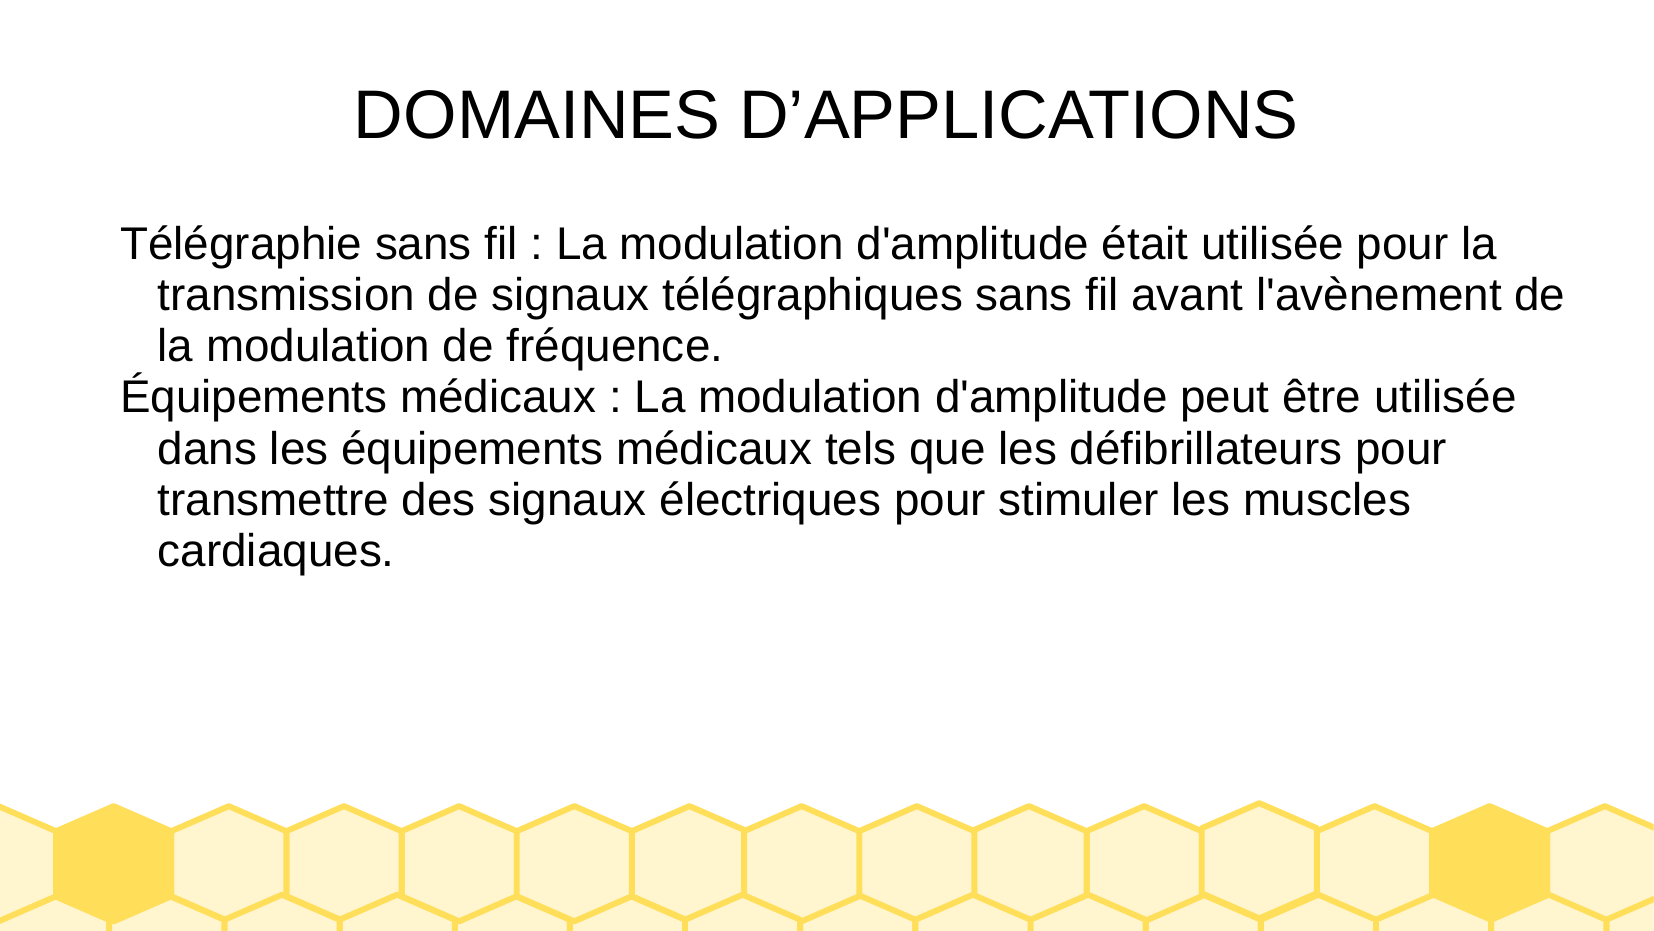

# DOMAINES D’APPLICATIONS
Télégraphie sans fil : La modulation d'amplitude était utilisée pour la transmission de signaux télégraphiques sans fil avant l'avènement de la modulation de fréquence.
Équipements médicaux : La modulation d'amplitude peut être utilisée dans les équipements médicaux tels que les défibrillateurs pour transmettre des signaux électriques pour stimuler les muscles cardiaques.